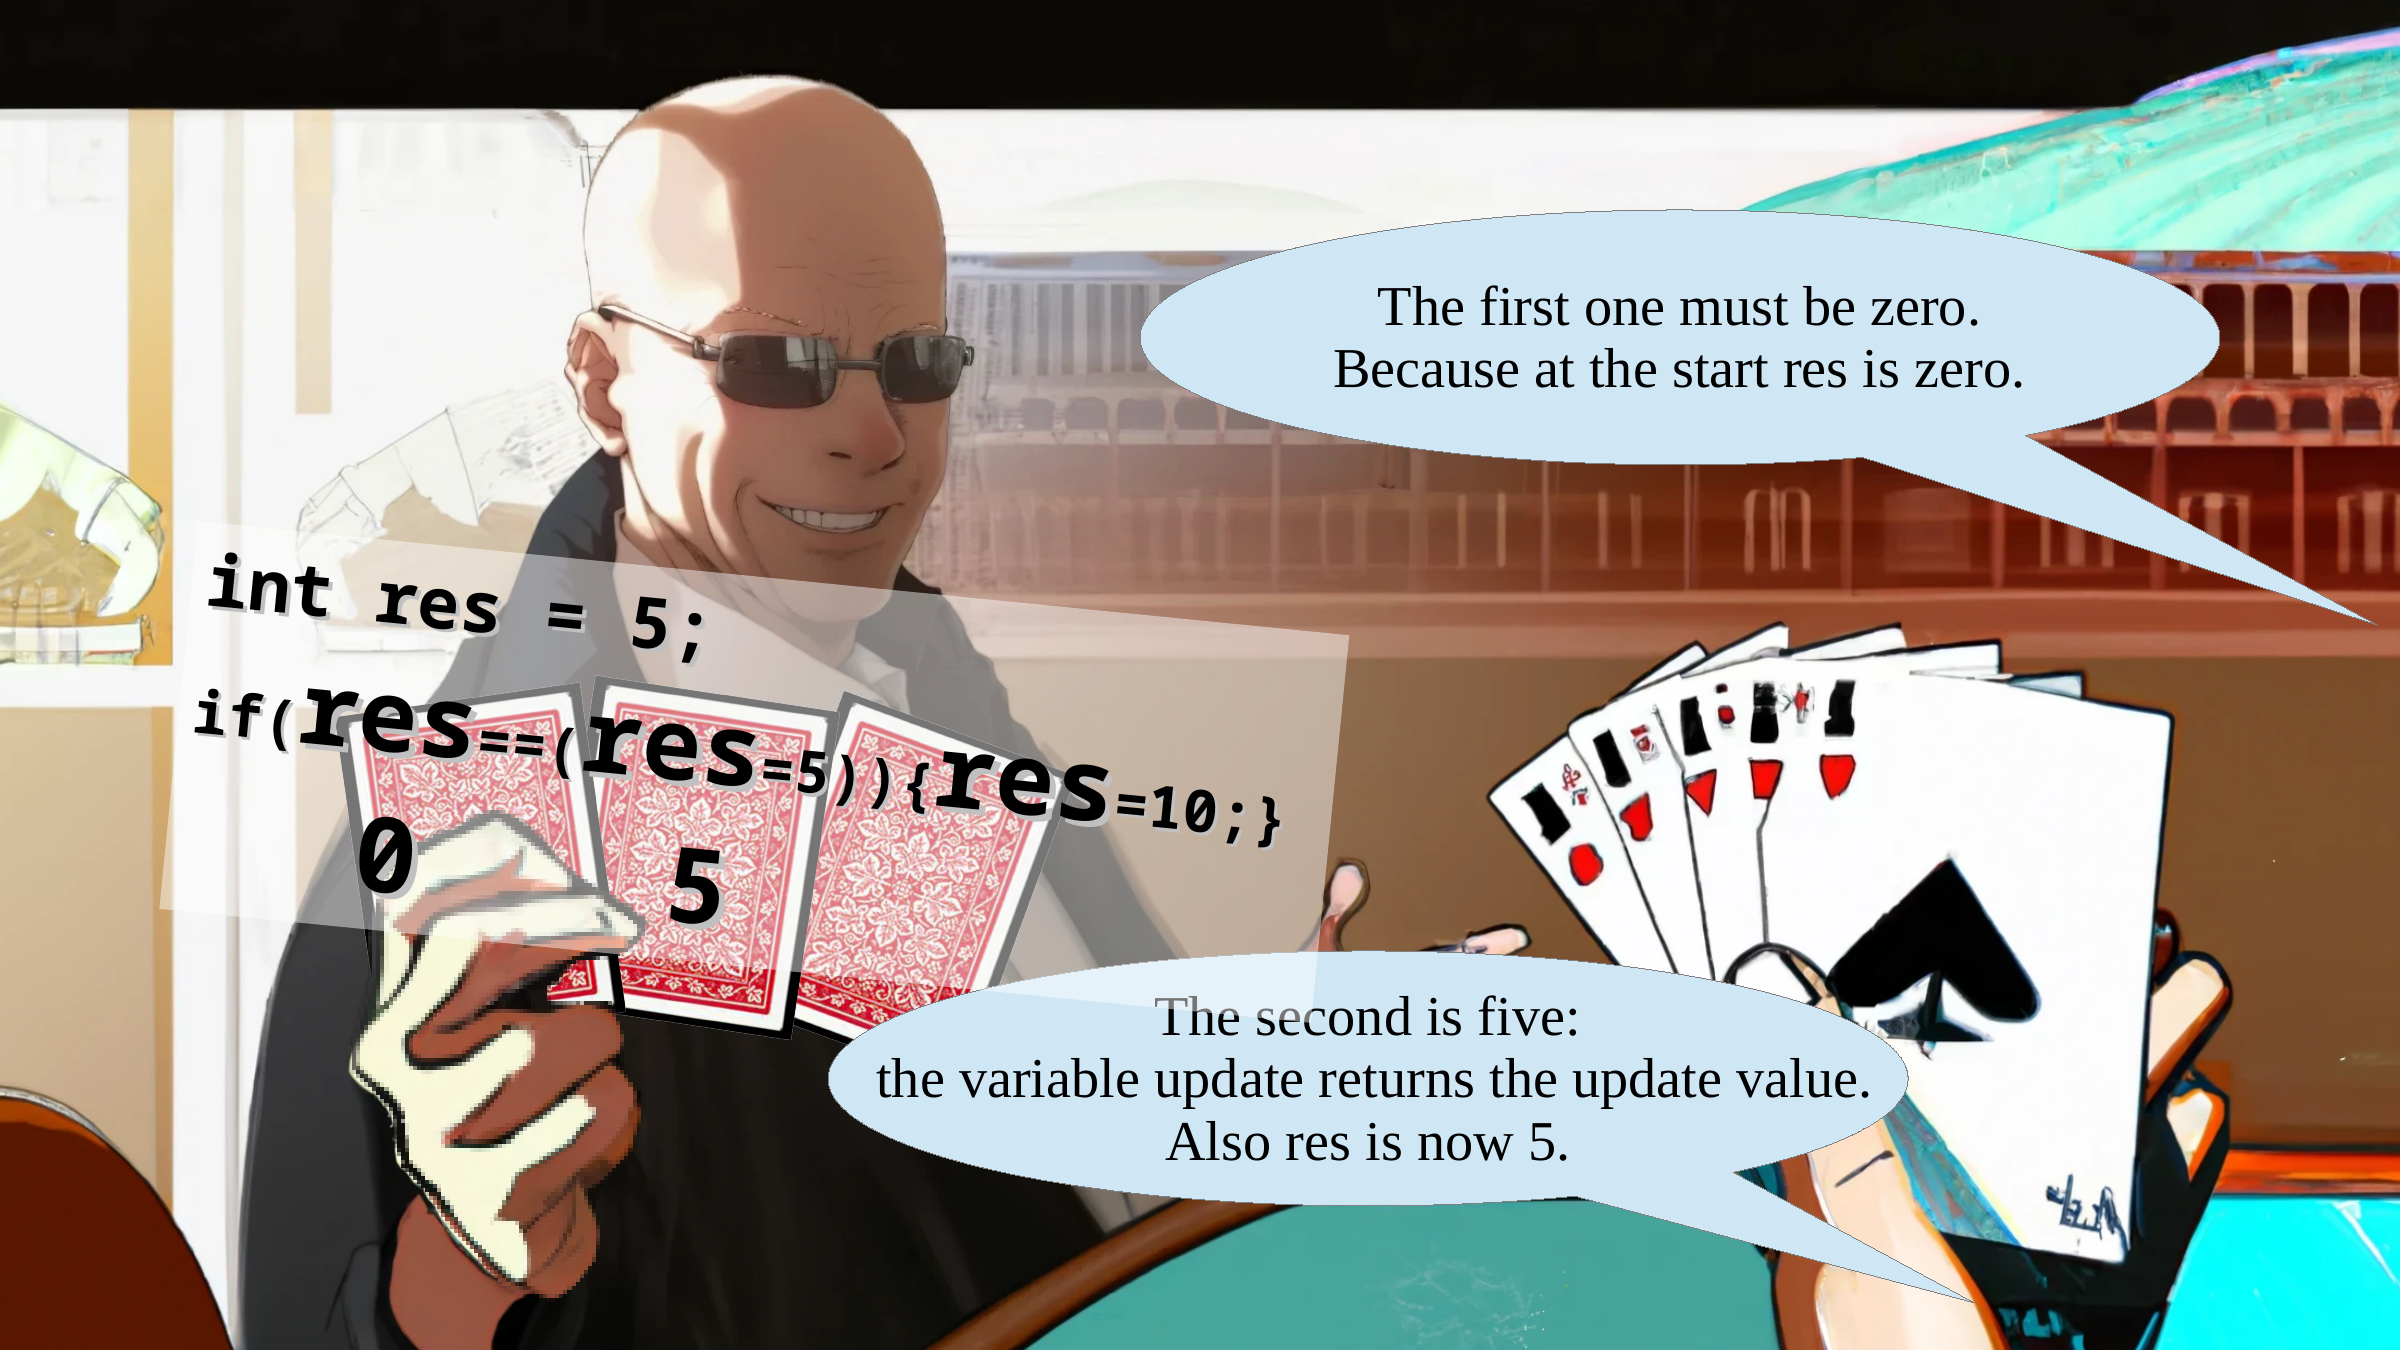

The first one must be zero.
Because at the start res is zero.
int res = 5;
if(res==(res=5)){res=10;}
 0 5
The second is five:
 the variable update returns the update value.
Also res is now 5.